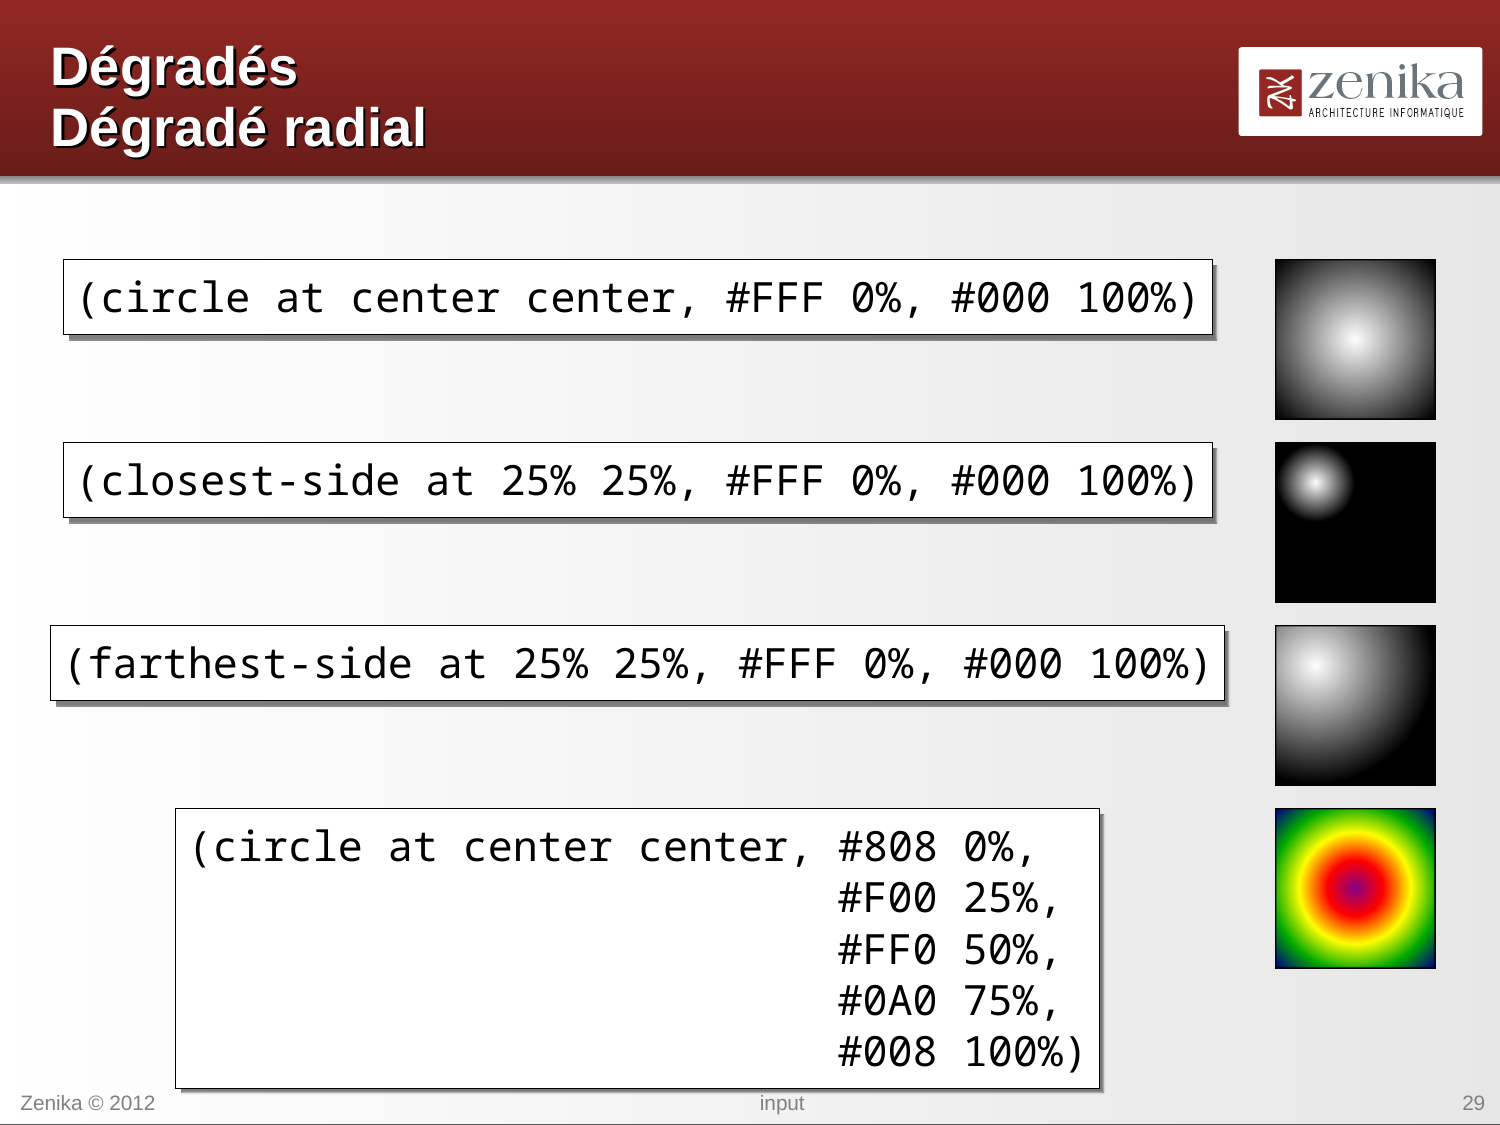

# Dégradés Dégradé radial
(circle at center center, #FFF 0%, #000 100%)
(closest-side at 25% 25%, #FFF 0%, #000 100%)
(farthest-side at 25% 25%, #FFF 0%, #000 100%)
(circle at center center, #808 0%,
 #F00 25%,
 #FF0 50%,
 #0A0 75%,
 #008 100%)